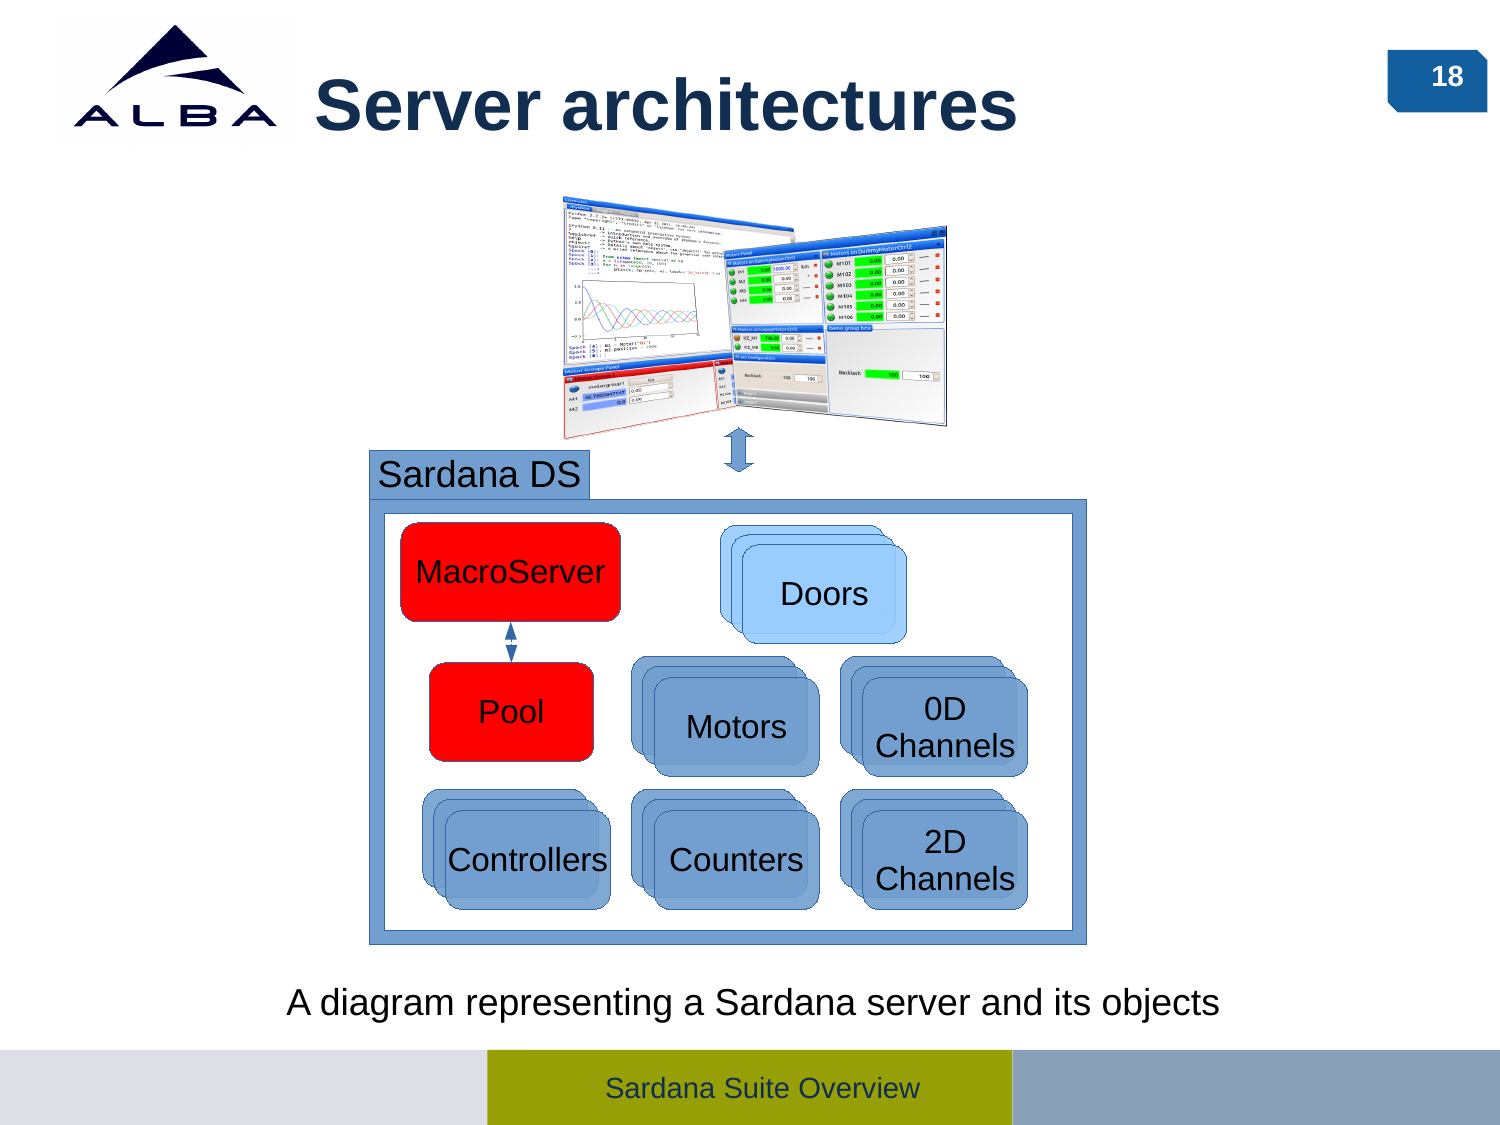

# Server architectures
Sardana DS
MacroServer
Doors
Motors
0D
Channels
Pool
Controllers
Counters
2D
Channels
A diagram representing a Sardana server and its objects